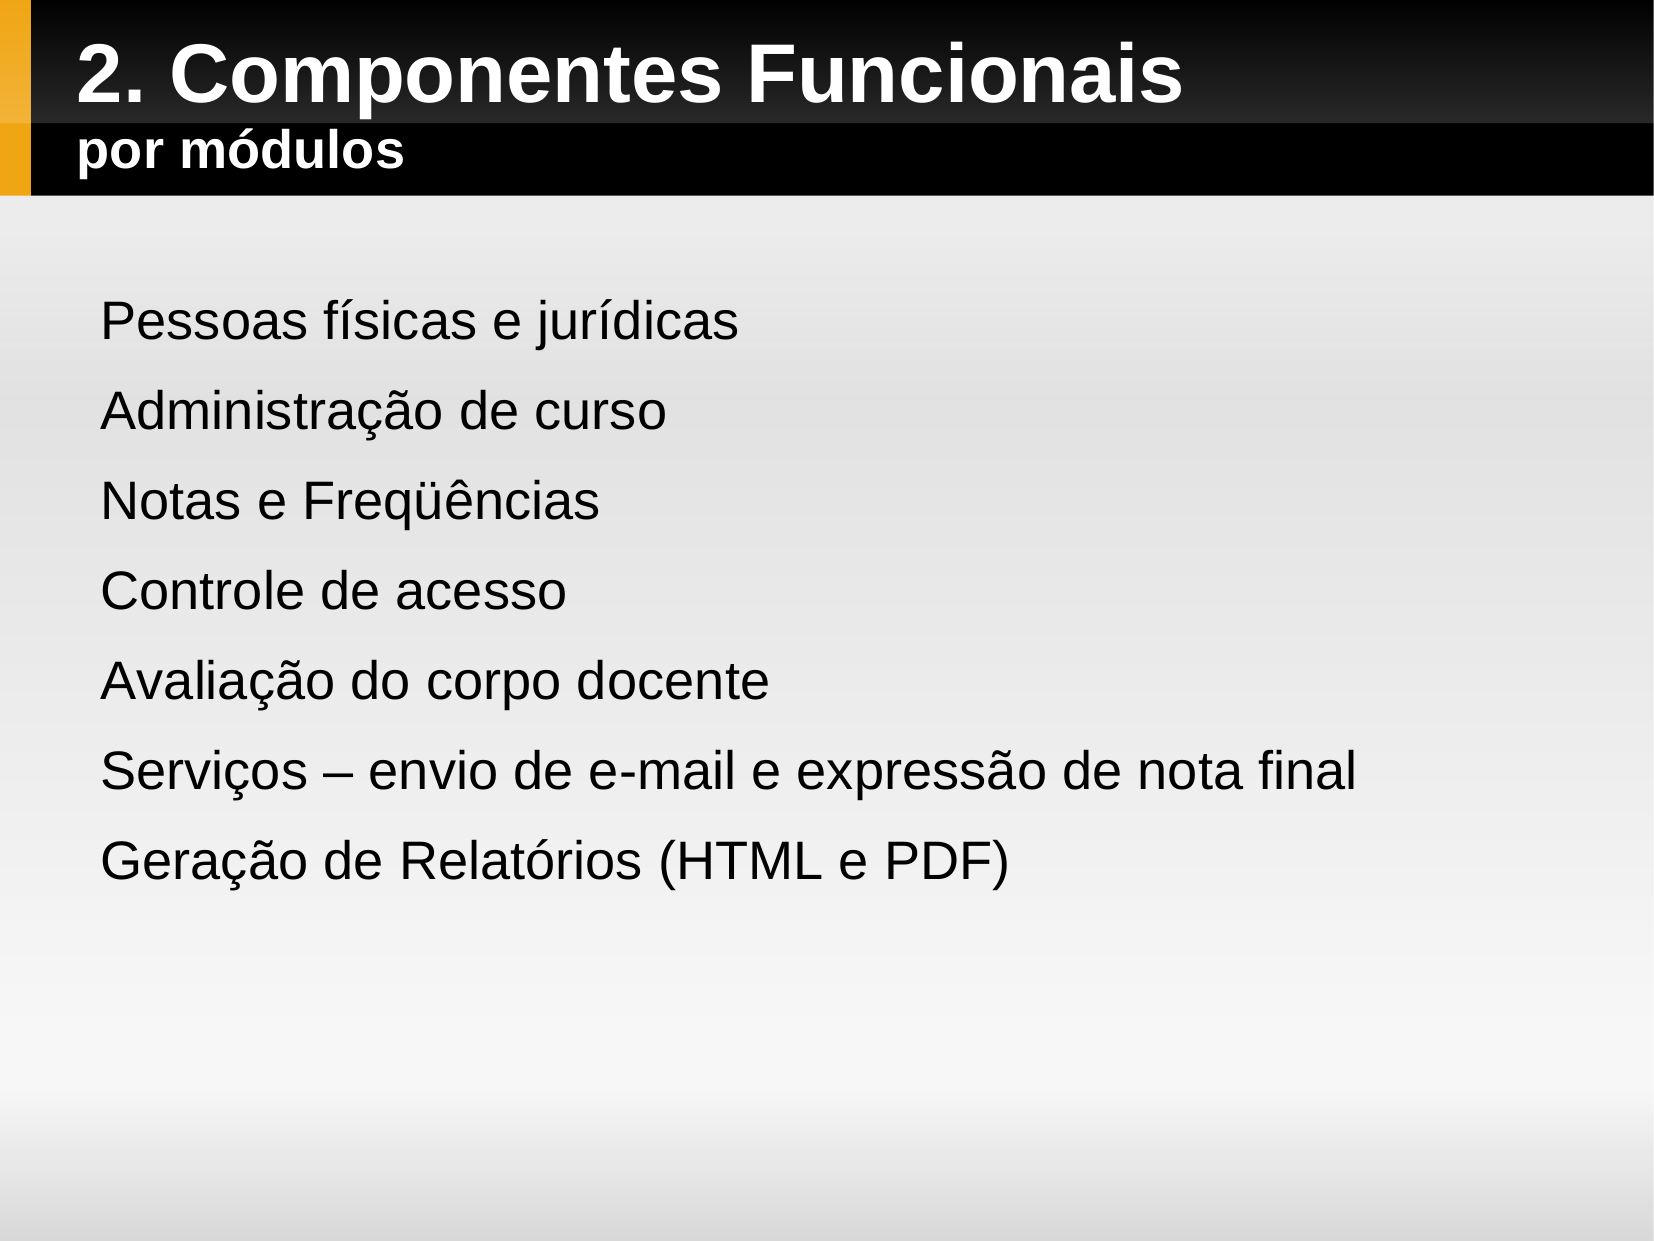

2. Componentes Funcionais
por módulos
# Pessoas físicas e jurídicas
Administração de curso
Notas e Freqüências
Controle de acesso
Avaliação do corpo docente
Serviços – envio de e-mail e expressão de nota final
Geração de Relatórios (HTML e PDF)